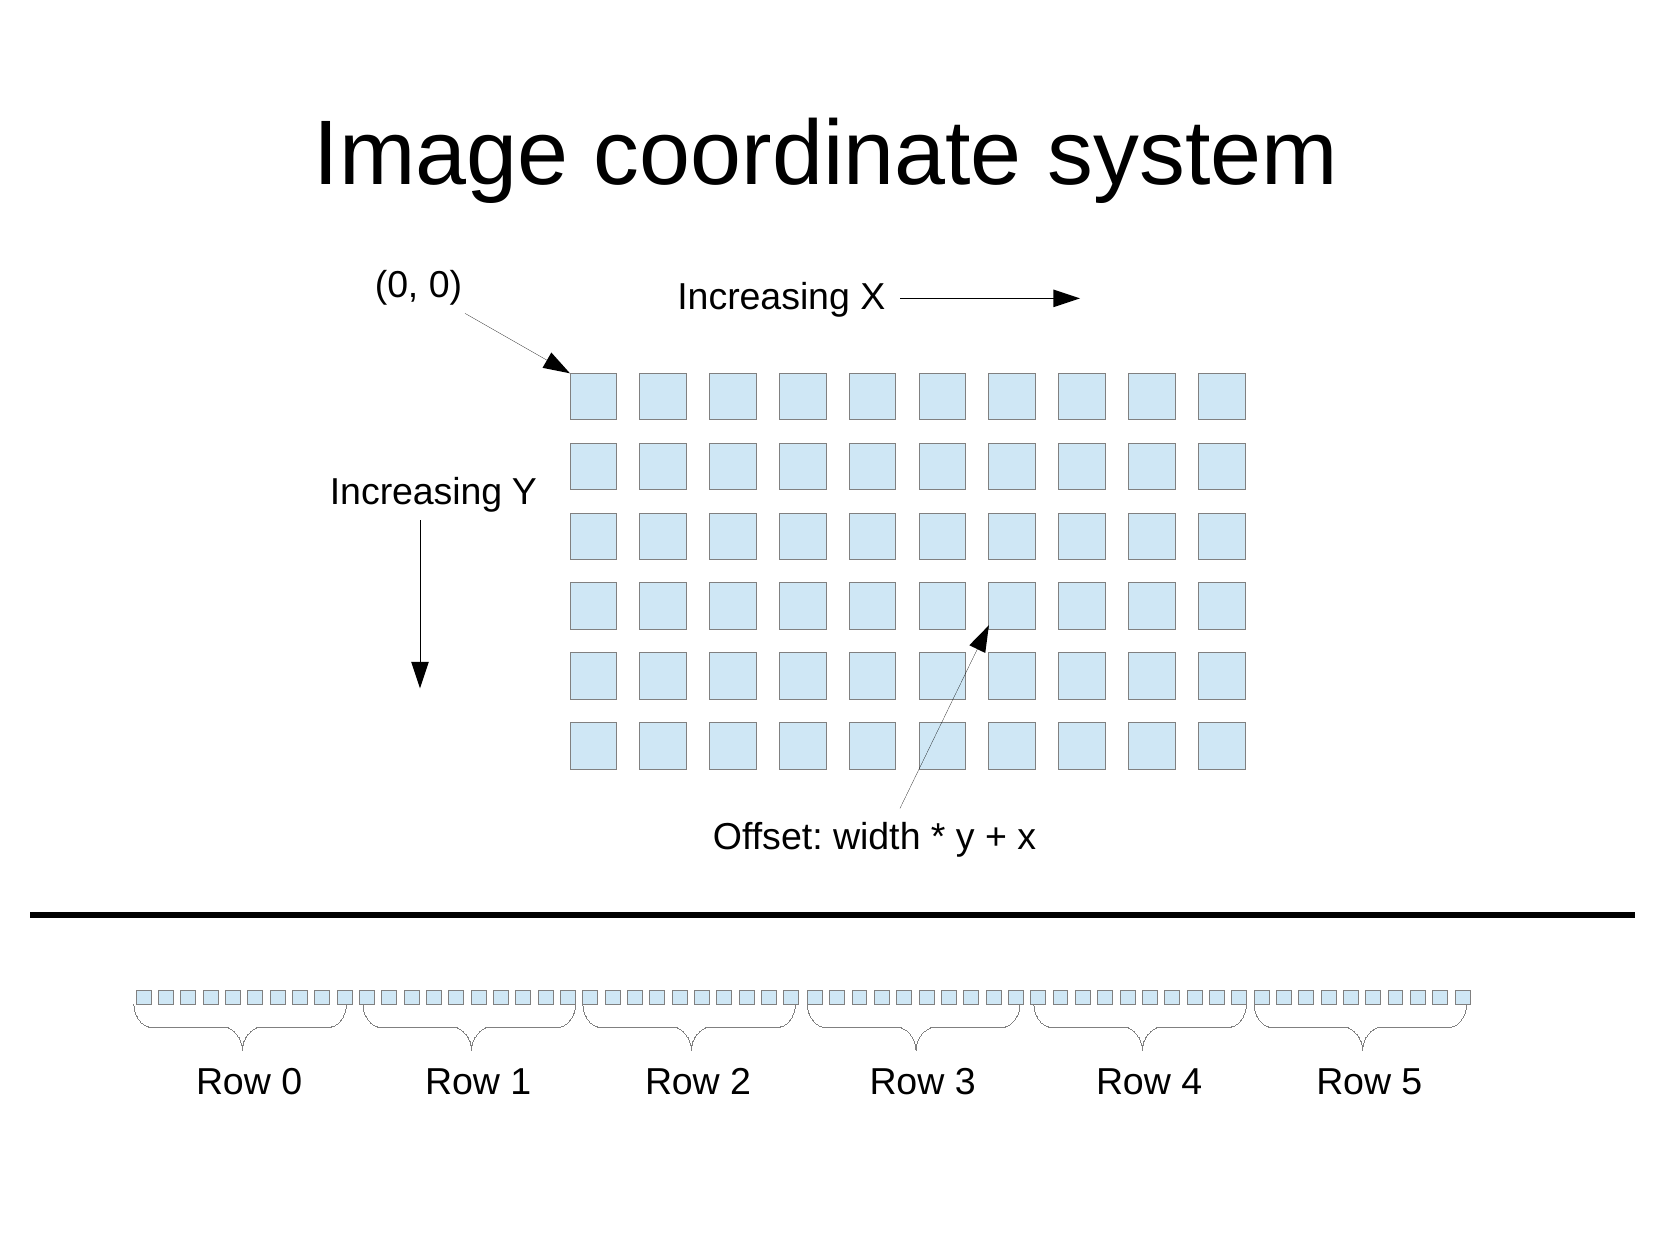

# Image coordinate system
(0, 0)
Increasing X
Increasing Y
Offset: width * y + x
Row 0
Row 1
Row 2
Row 3
Row 4
Row 5